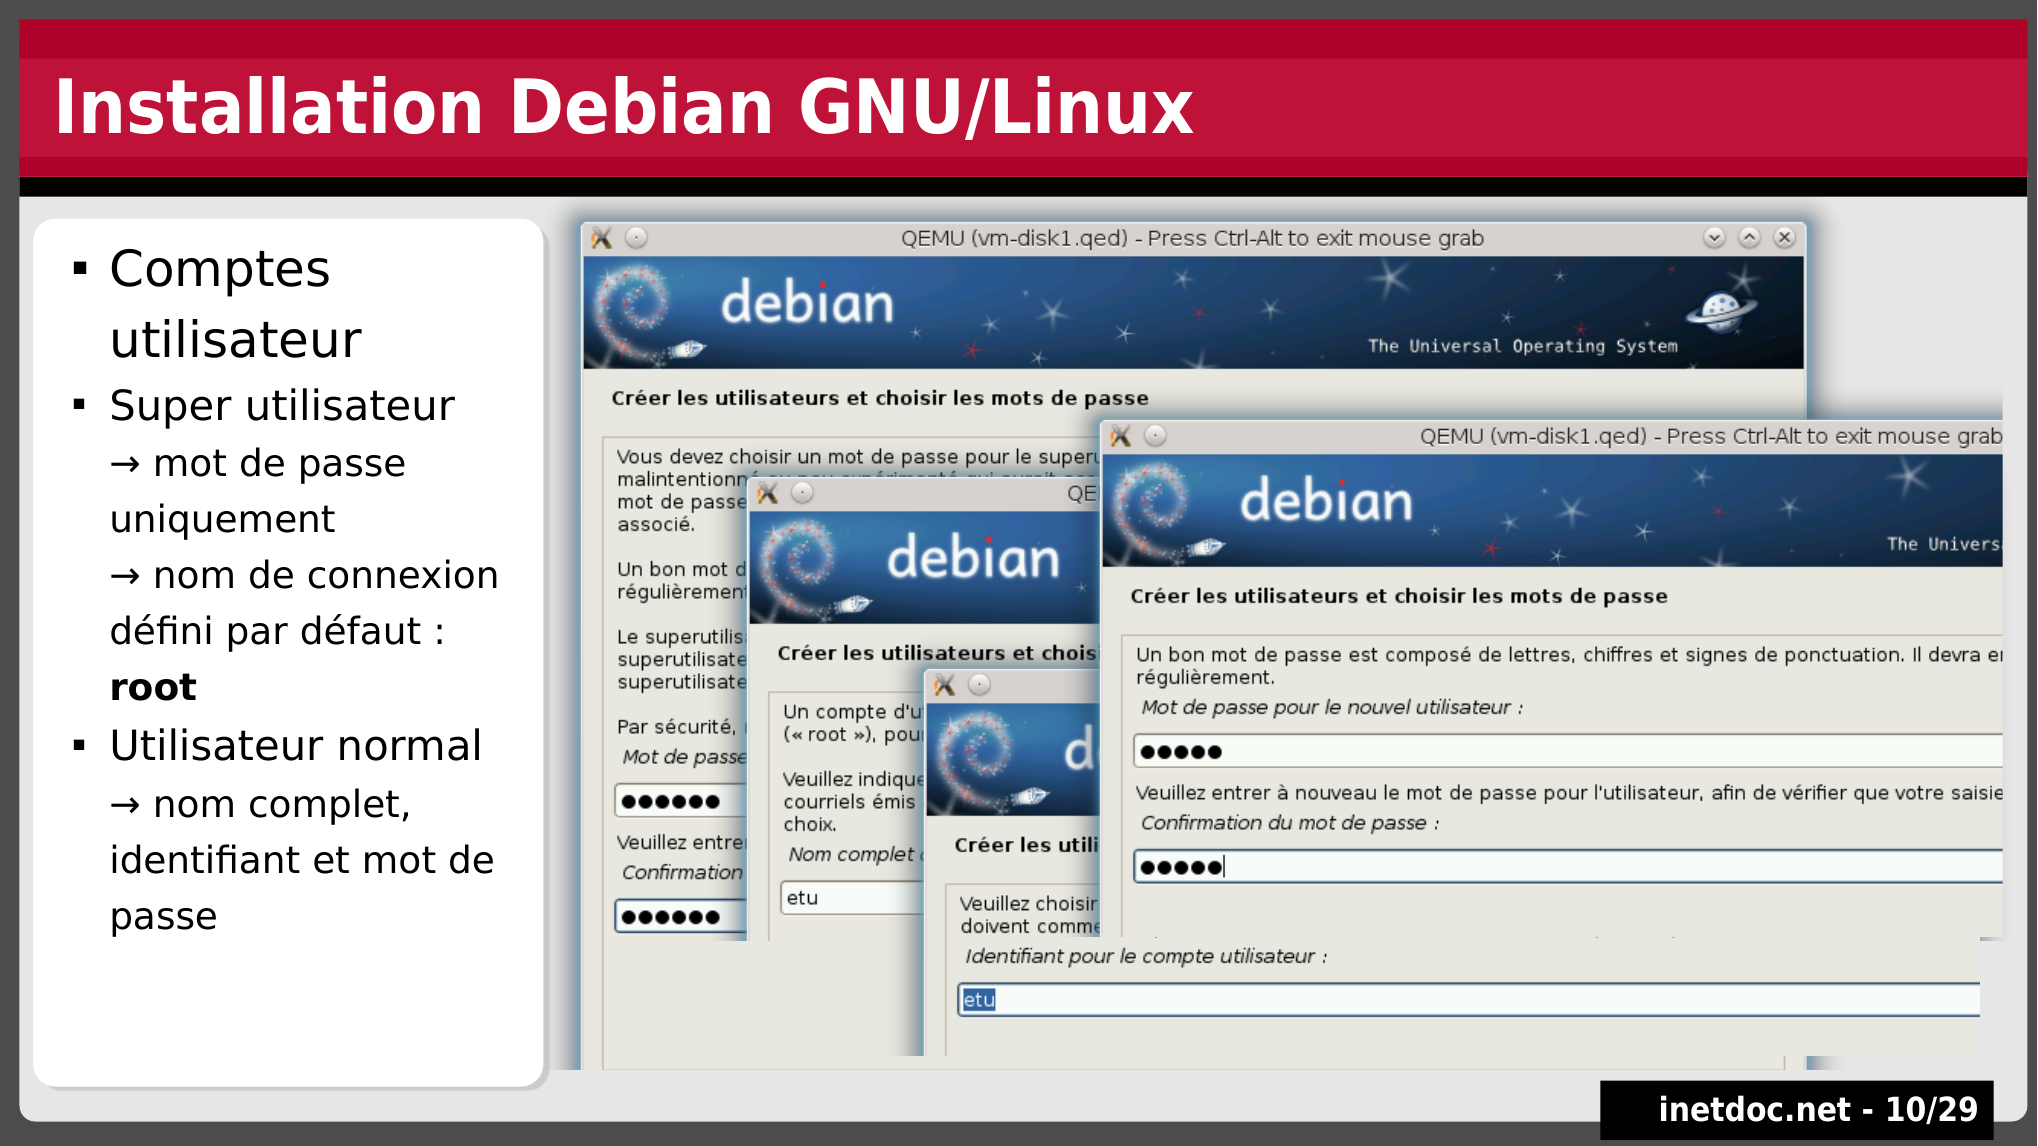

Installation Debian GNU/Linux
Comptes
utilisateur
Super utilisateur
→ mot de passe
uniquement
→ nom de connexion
défini par défaut :
root
Utilisateur normal
→ nom complet,
identifiant et mot de
passe
inetdoc.net - /29